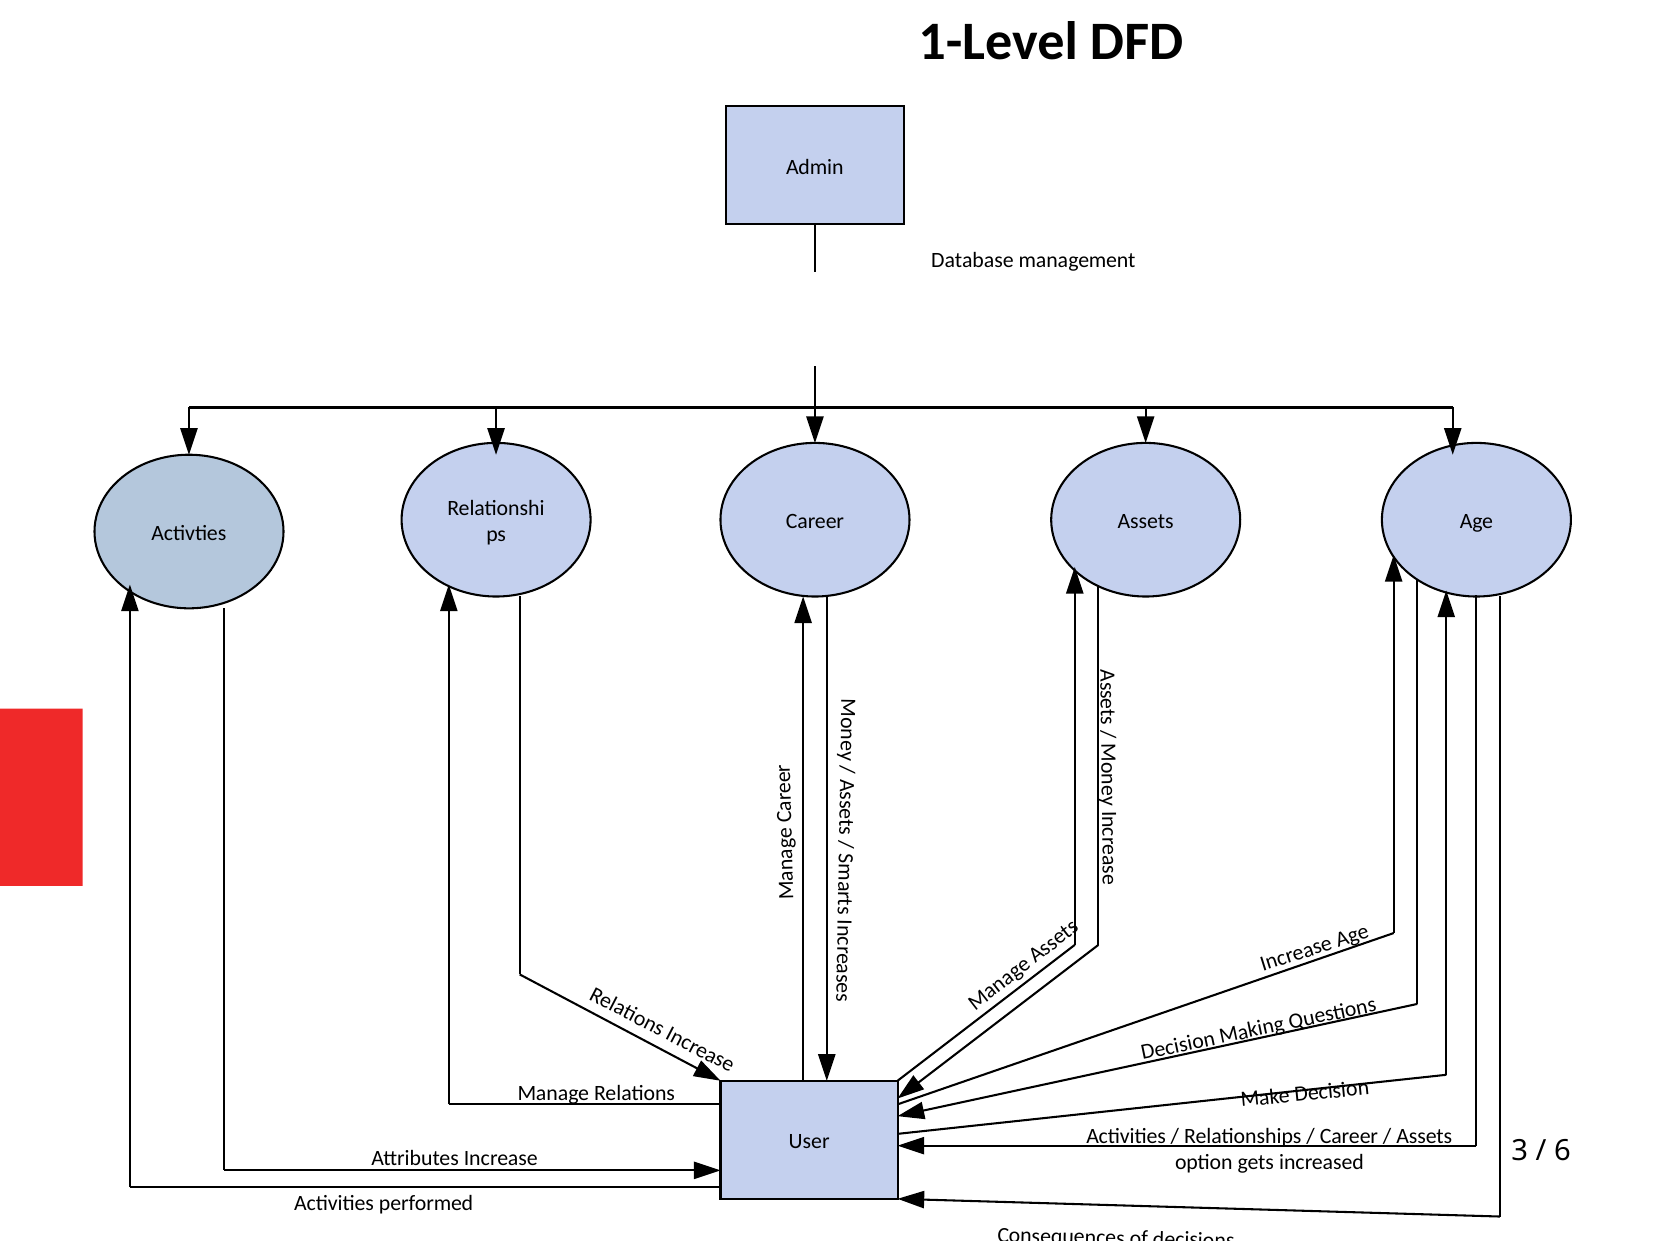

1-Level DFD
Admin
Database management
Relationships
Career
Assets
Age
Activties
Assets / Money Increase
Manage Career
Money / Assets / Smarts Increases
Increase Age
Manage Assets
Decision Making Questions
Relations Increase
Make Decision
Manage Relations
User
Activities / Relationships / Career / Assets option gets increased
3
Attributes Increase
Activities performed
Consequences of decisions